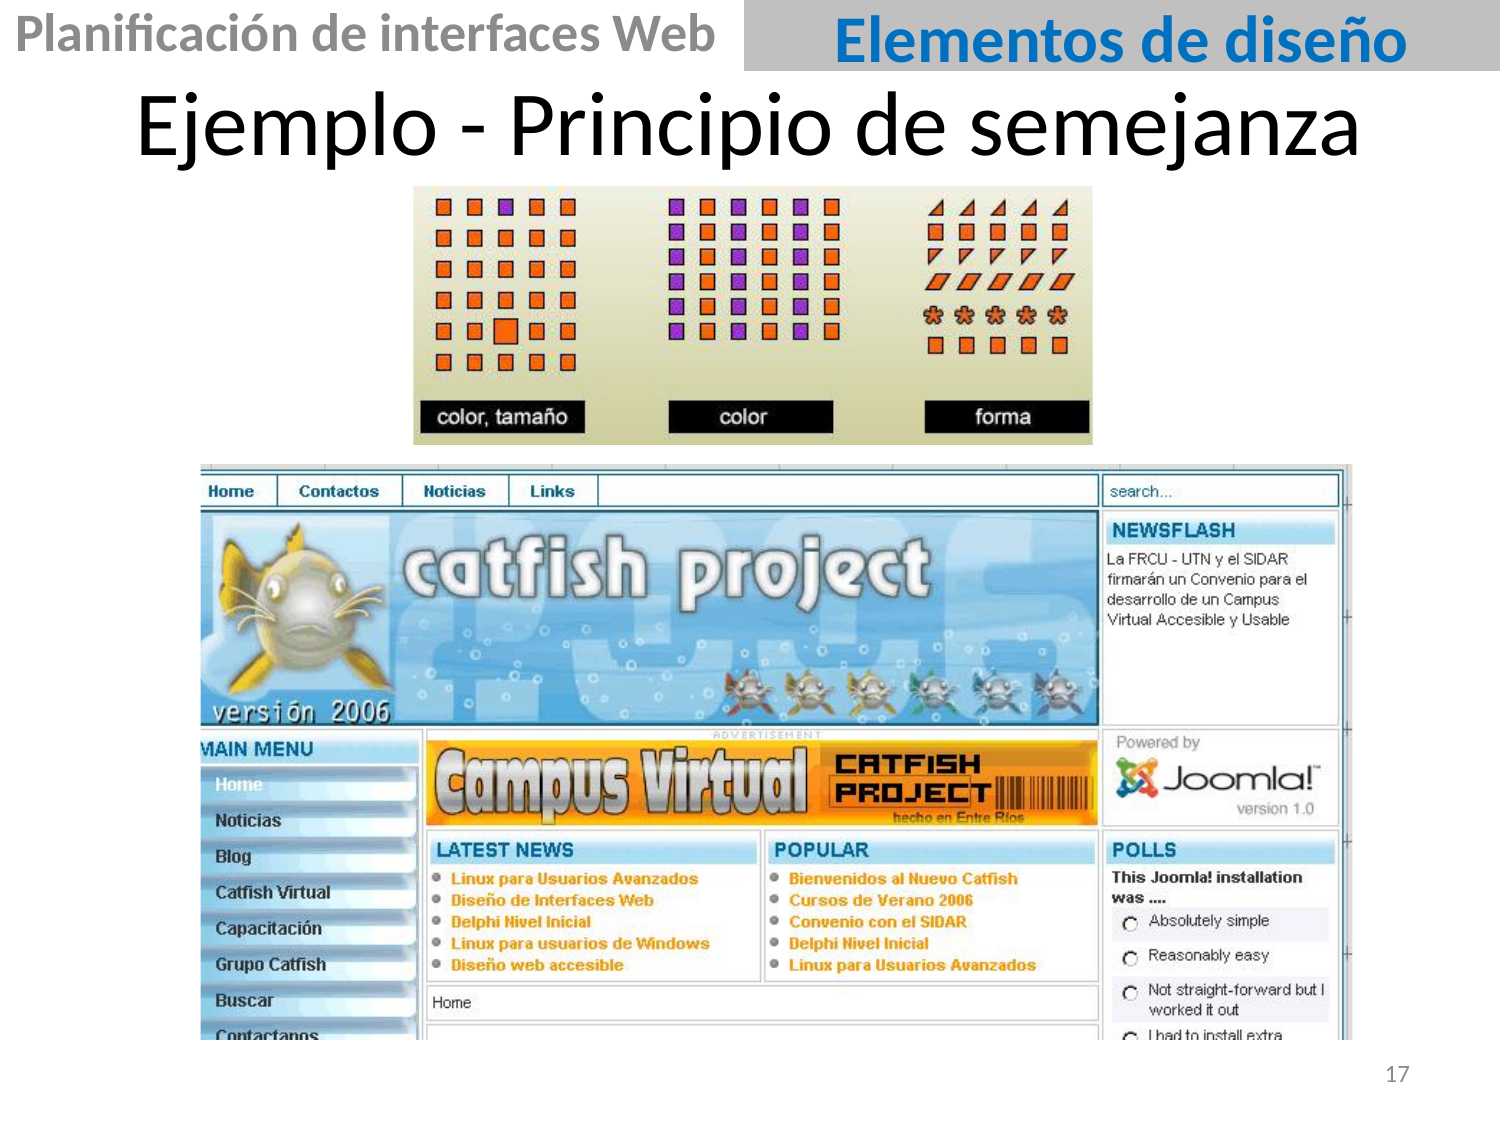

Planificación de interfaces Web
Elementos de diseño
# Ejemplo - Principio de semejanza